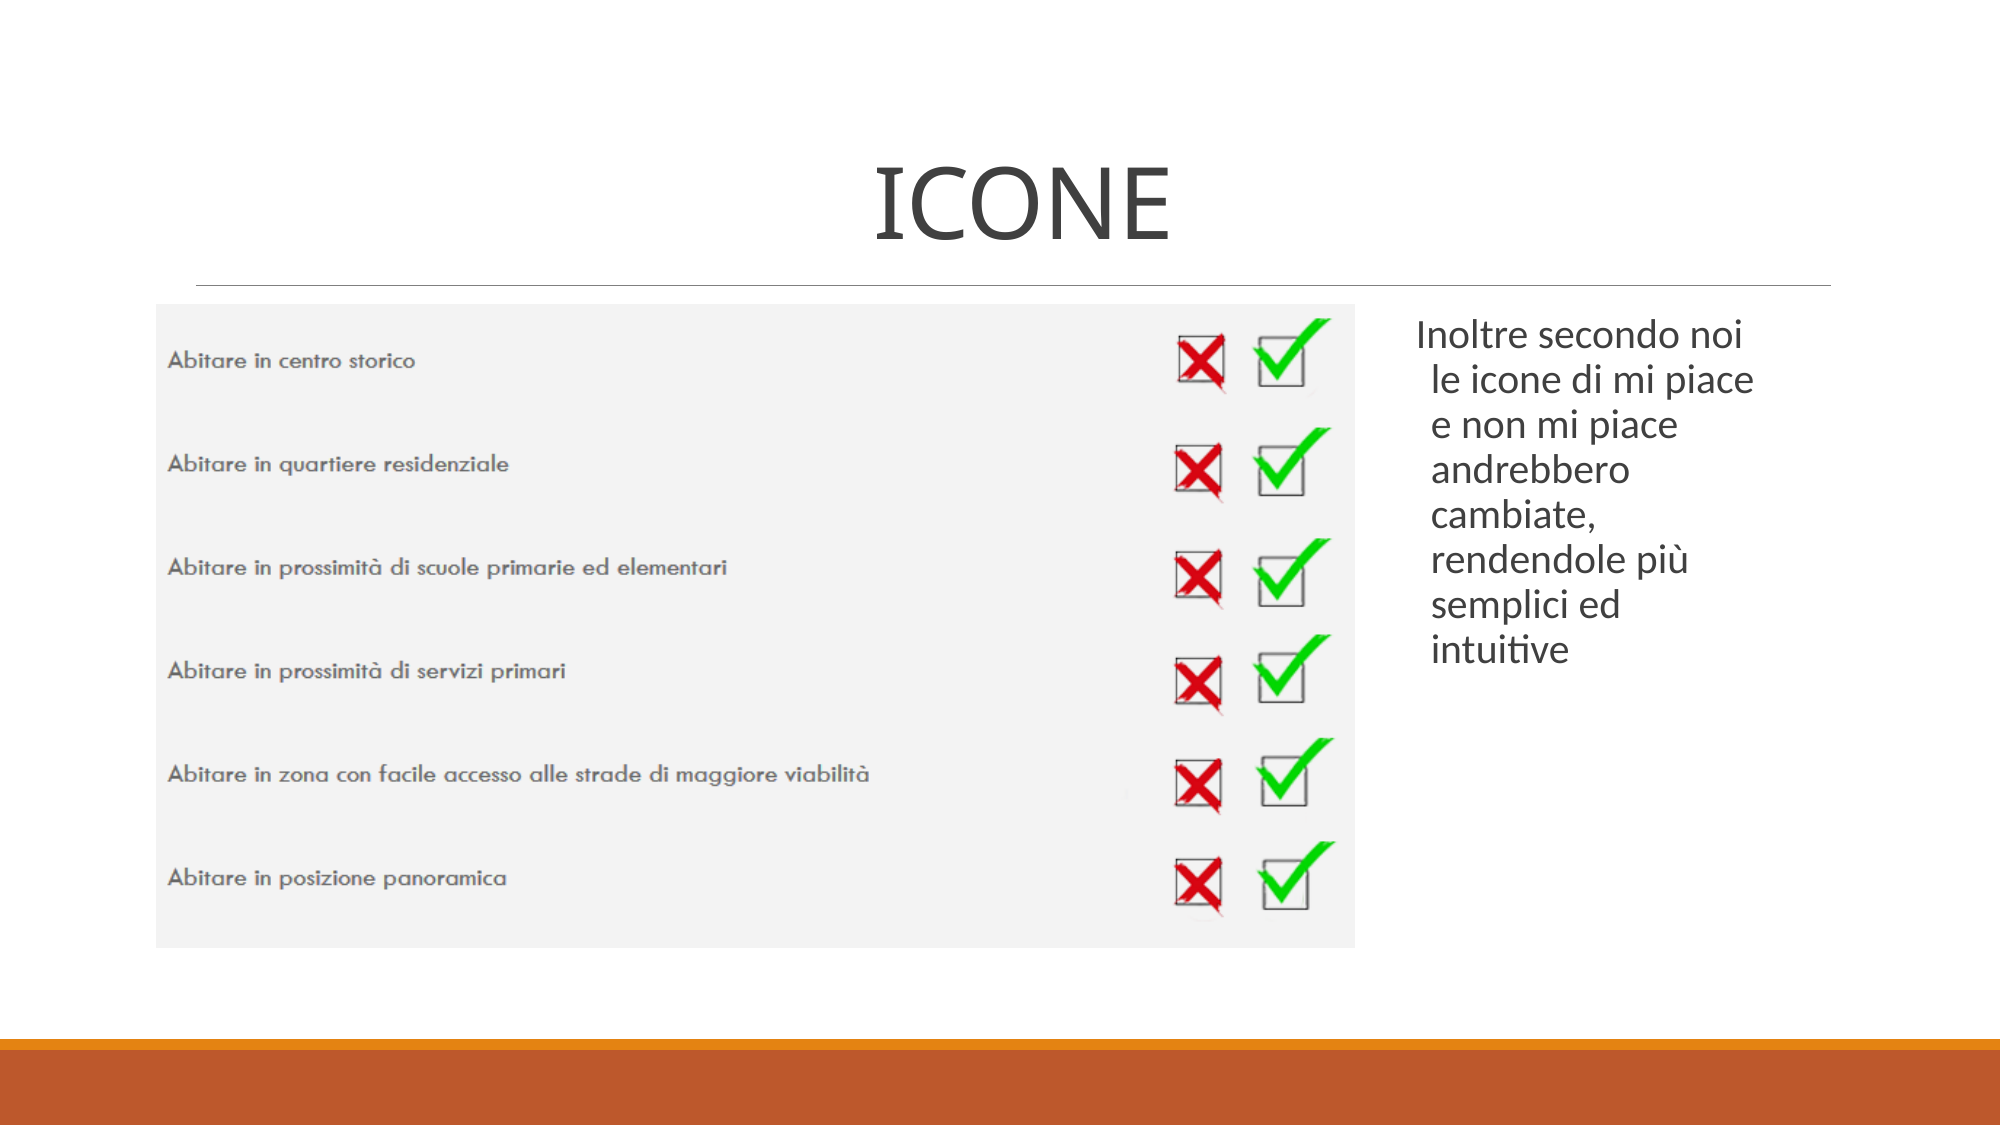

ICONE
# Inoltre secondo noi le icone di mi piace e non mi piace andrebbero cambiate, rendendole più semplici ed intuitive